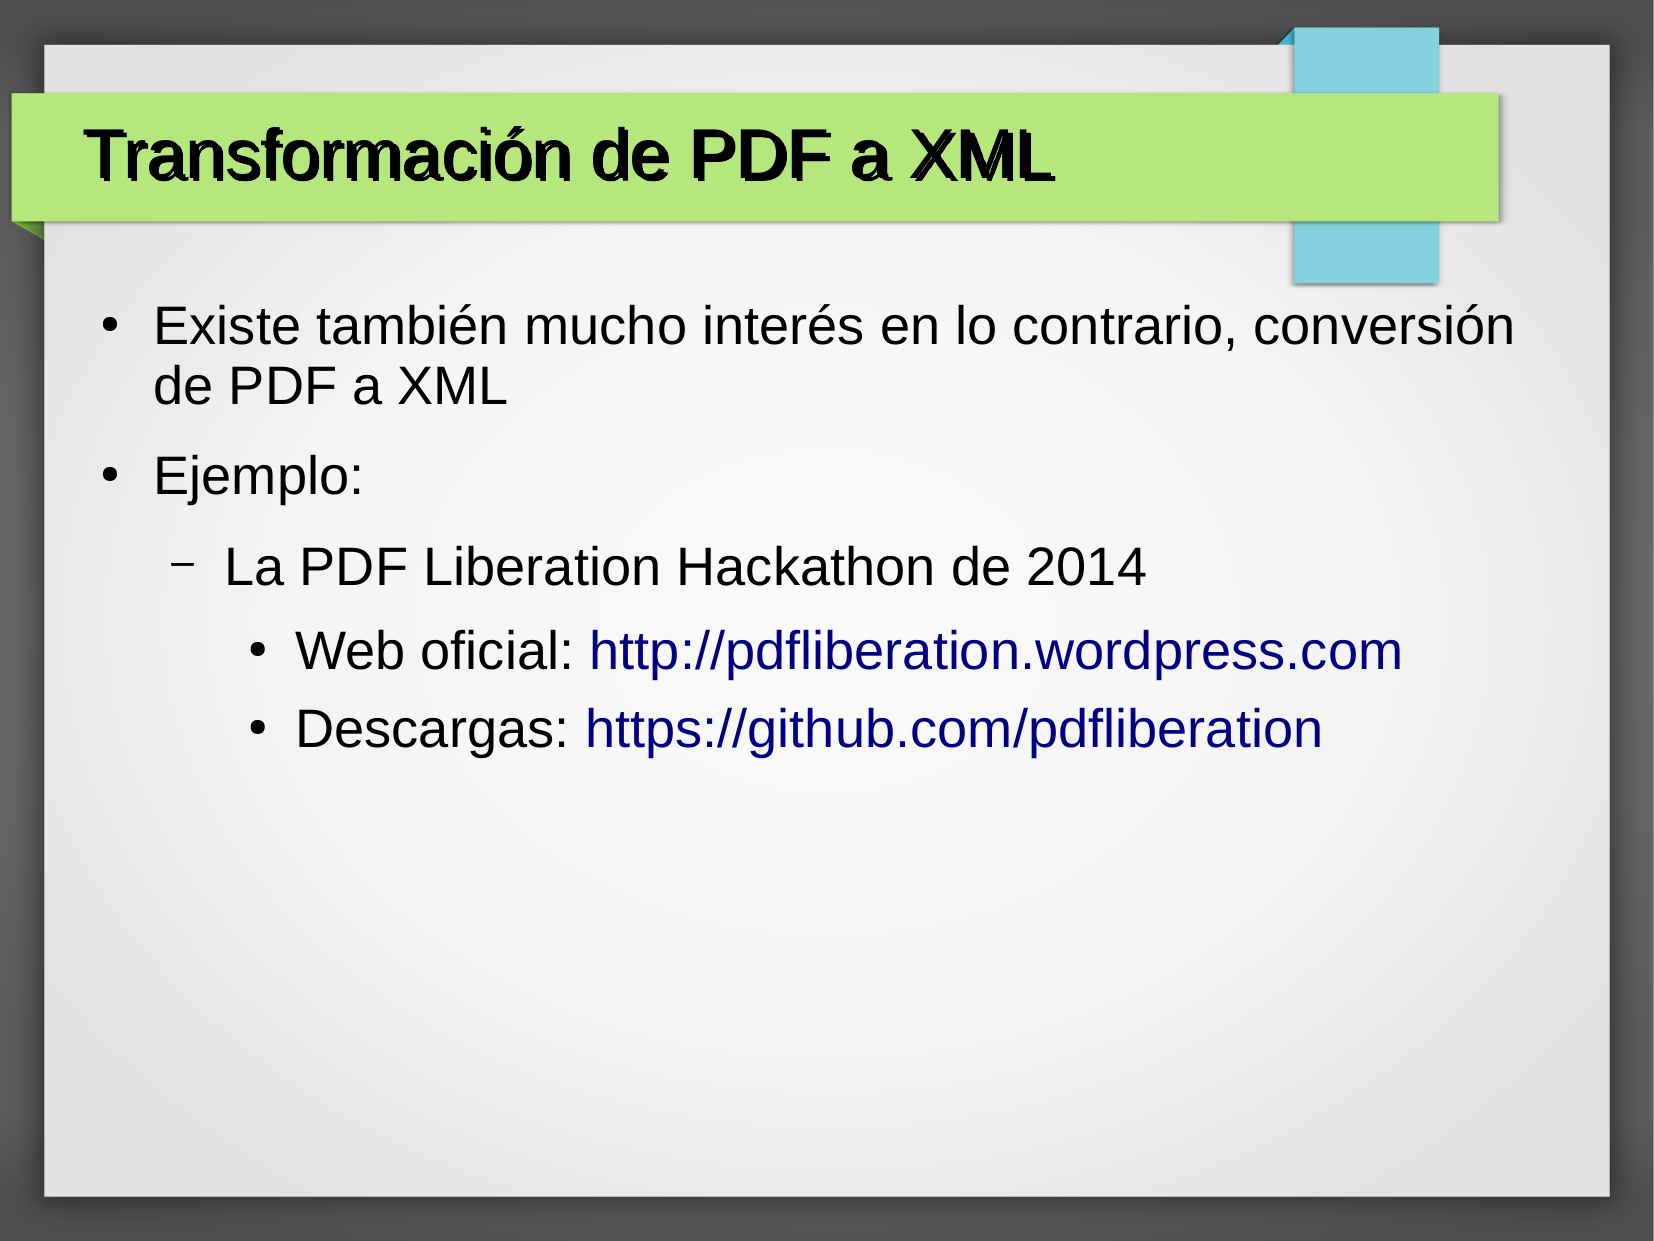

# Transformación de PDF a XML
Existe también mucho interés en lo contrario, conversión de PDF a XML
Ejemplo:
La PDF Liberation Hackathon de 2014
Web oficial: http://pdfliberation.wordpress.com
Descargas: https://github.com/pdfliberation